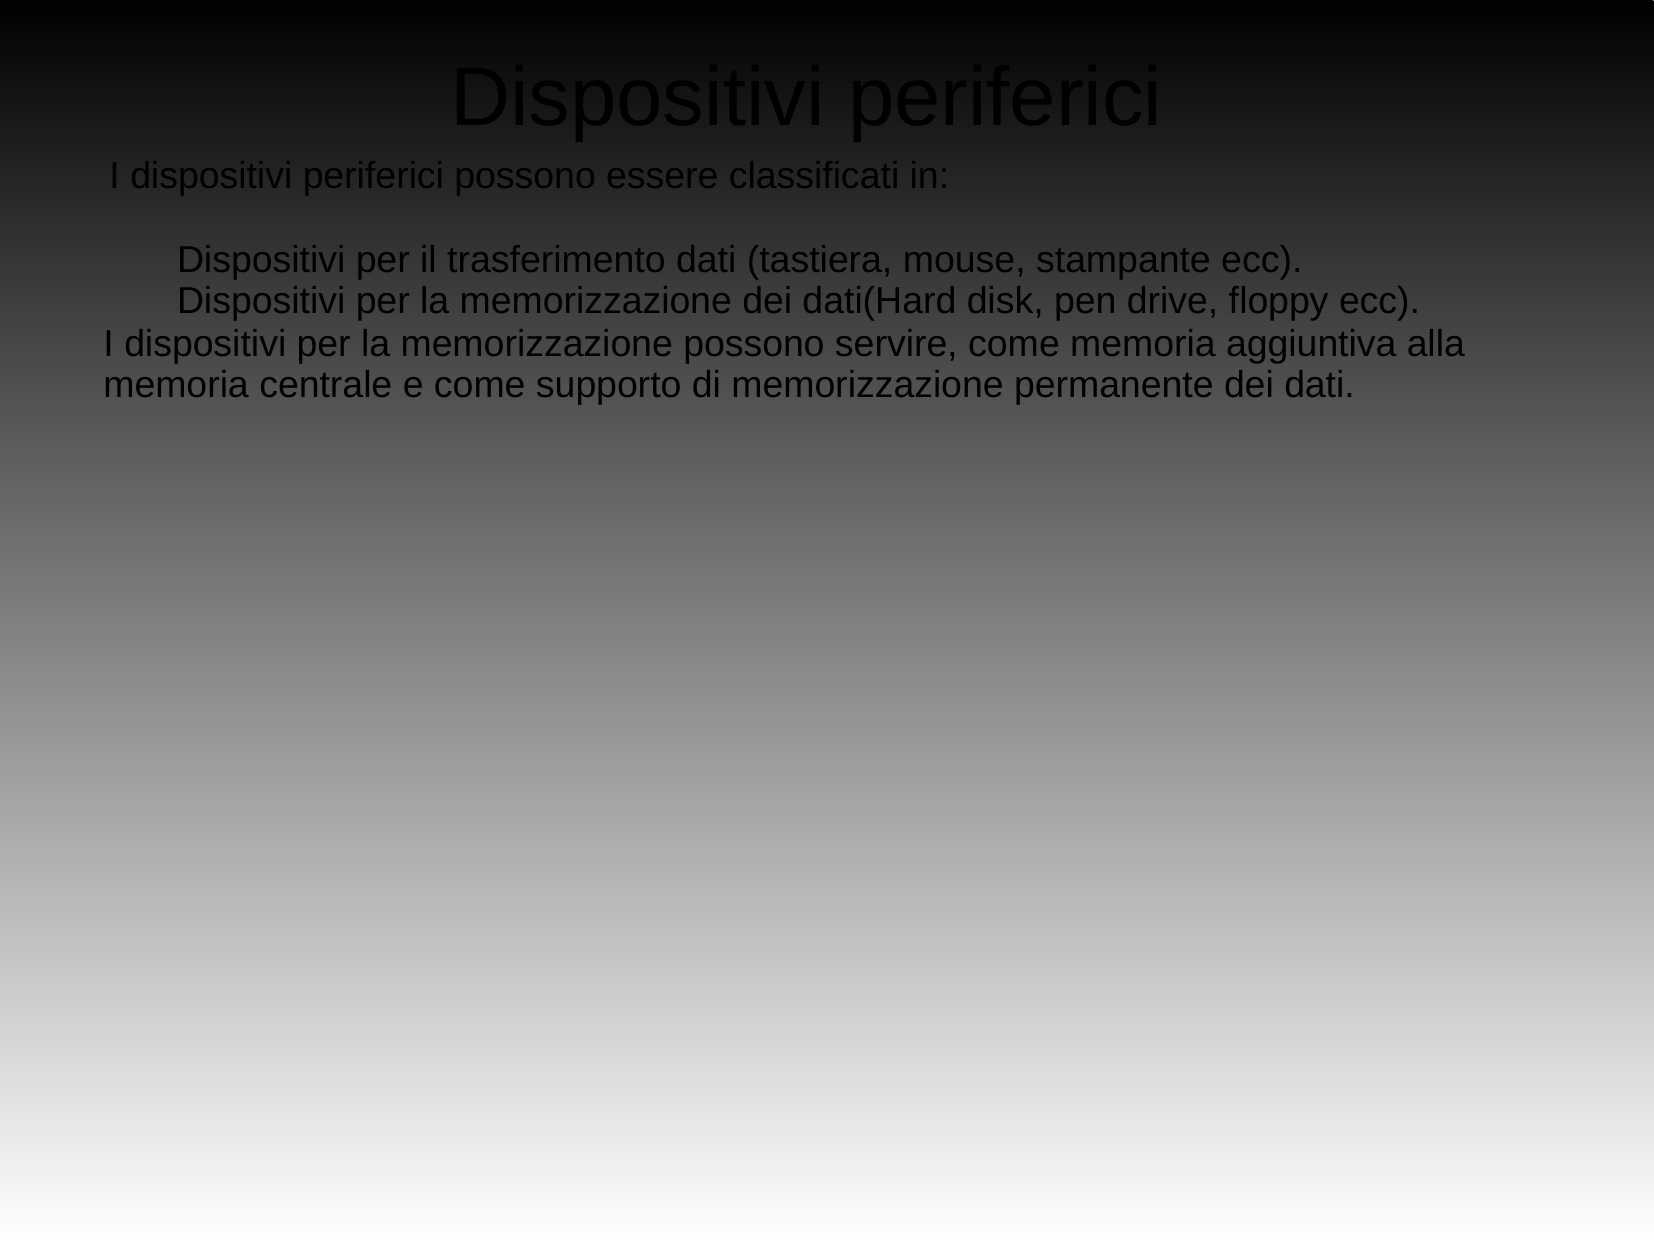

Dispositivi periferici
I dispositivi periferici possono essere classificati in:
	Dispositivi per il trasferimento dati (tastiera, mouse, stampante ecc).
	Dispositivi per la memorizzazione dei dati(Hard disk, pen drive, floppy ecc).
I dispositivi per la memorizzazione possono servire, come memoria aggiuntiva alla memoria centrale e come supporto di memorizzazione permanente dei dati.